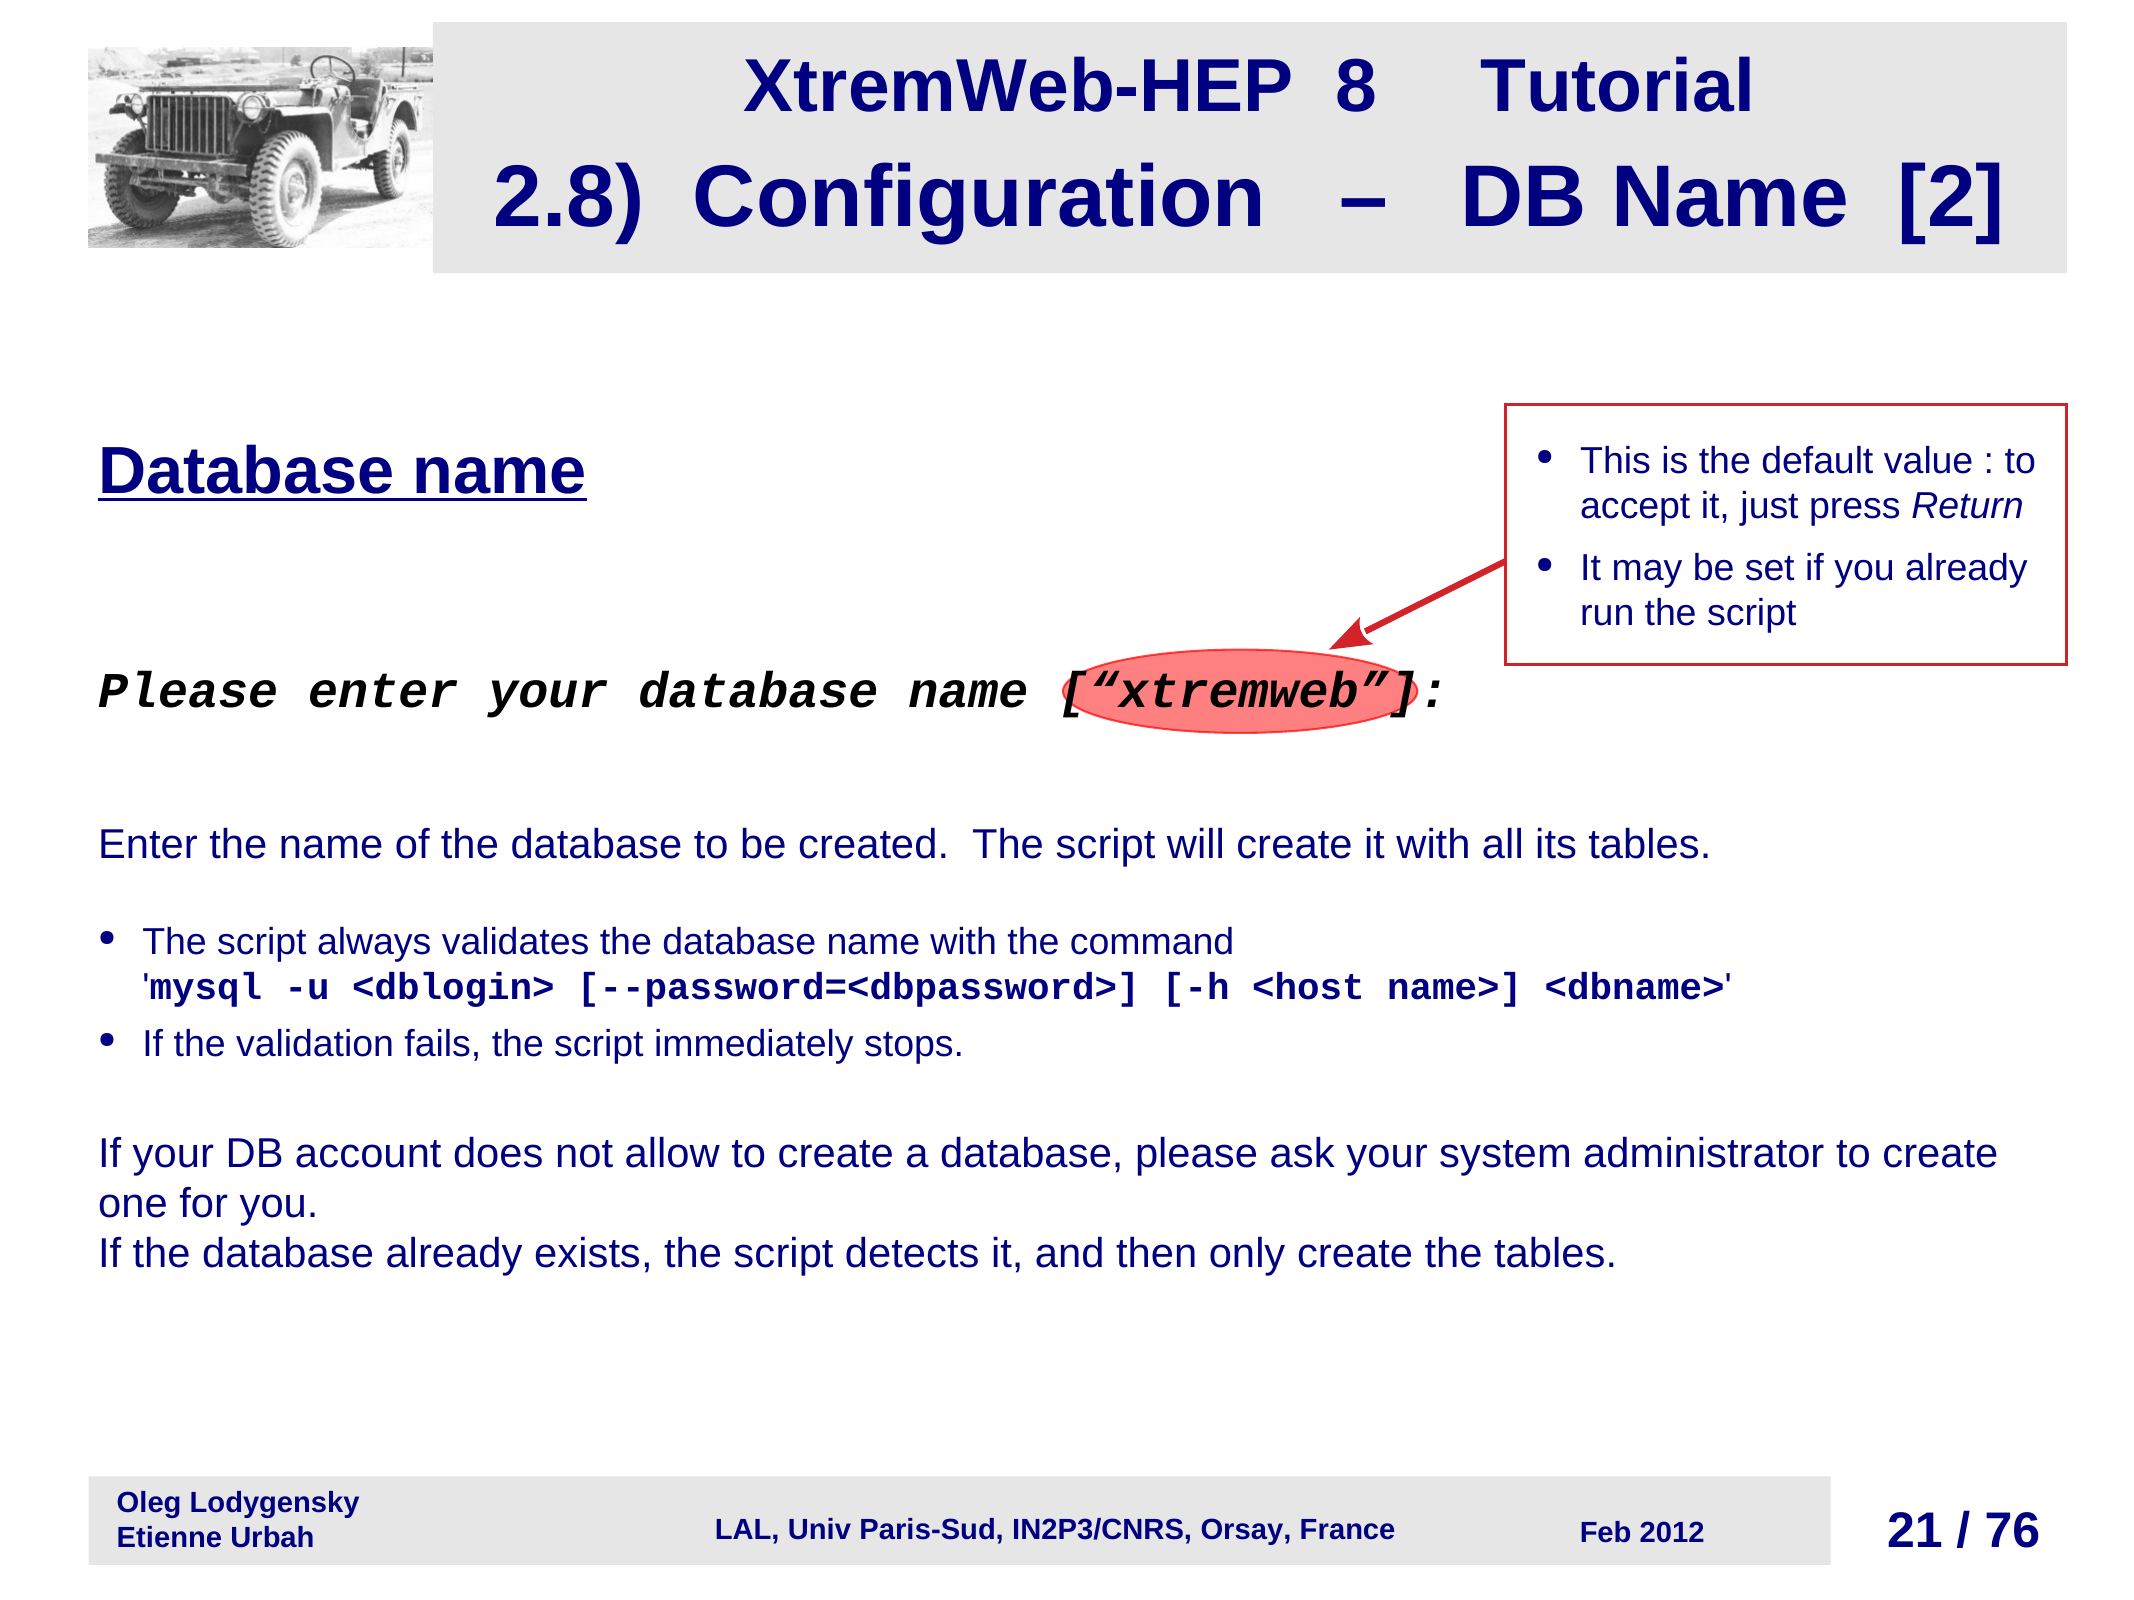

# 2.8) Configuration – DB Name [2]
This is the default value : to accept it, just press Return
It may be set if you already run the script
Database name
Please enter your database name [“xtremweb”]:
Enter the name of the database to be created. The script will create it with all its tables.
The script always validates the database name with the command
'mysql -u <dblogin> [--password=<dbpassword>] [-h <host name>] <dbname>'
If the validation fails, the script immediately stops.
If your DB account does not allow to create a database, please ask your system administrator to create one for you.
If the database already exists, the script detects it, and then only create the tables.
21